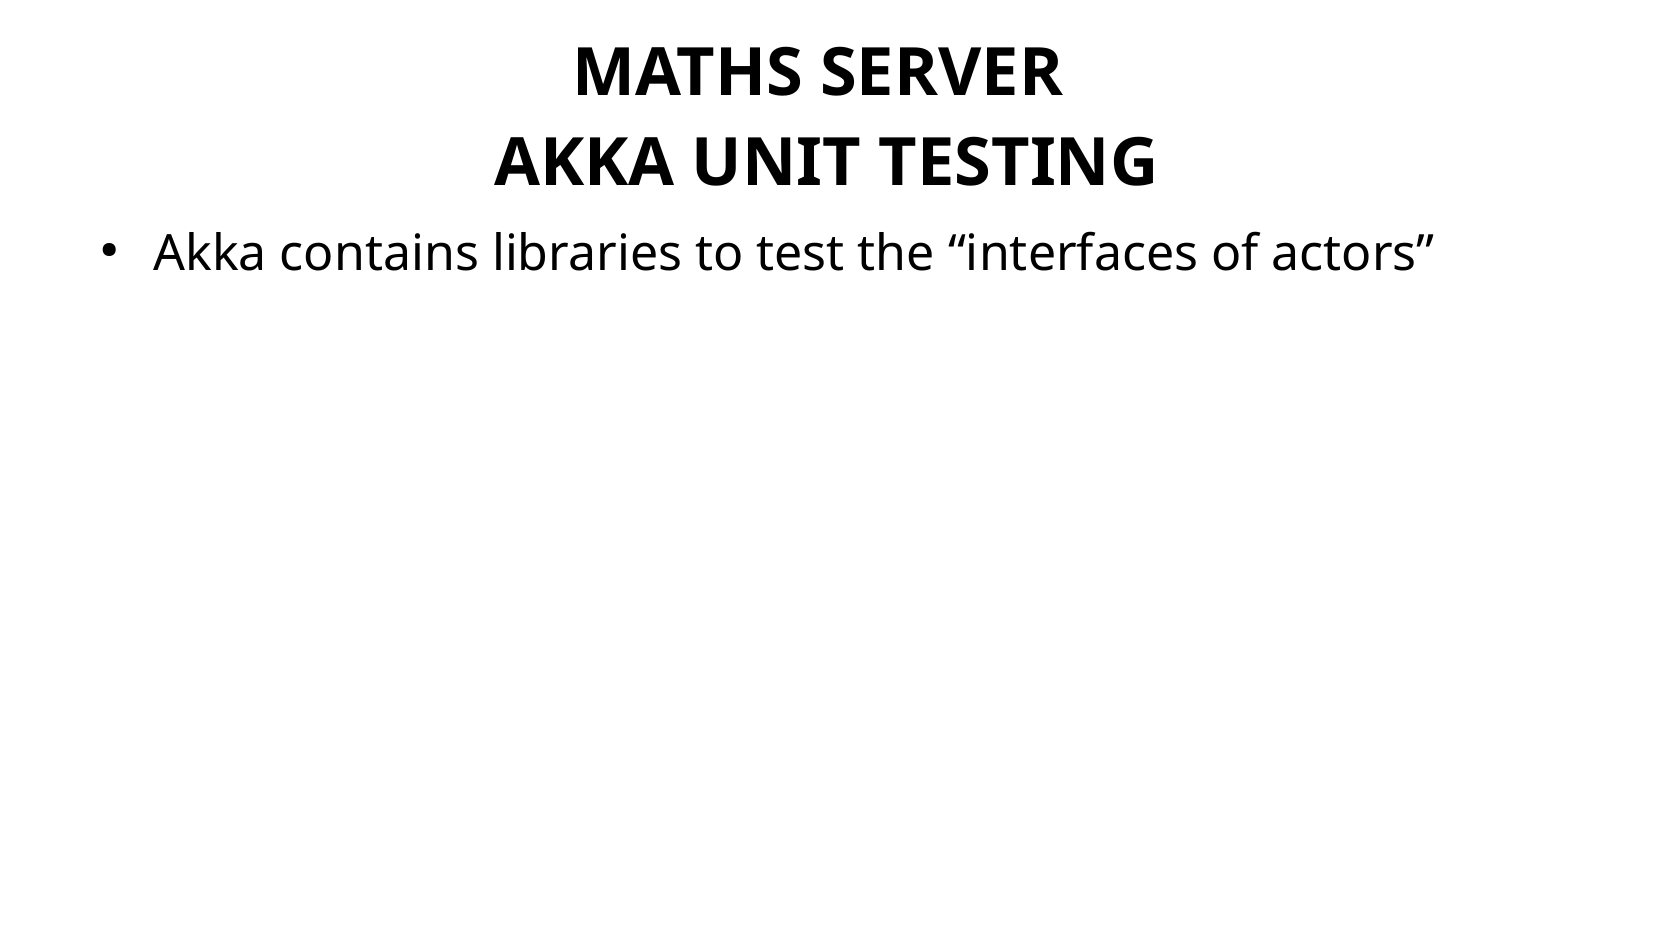

# MATHS SERVER AKKA UNIT TESTING
Akka contains libraries to test the “interfaces of actors”